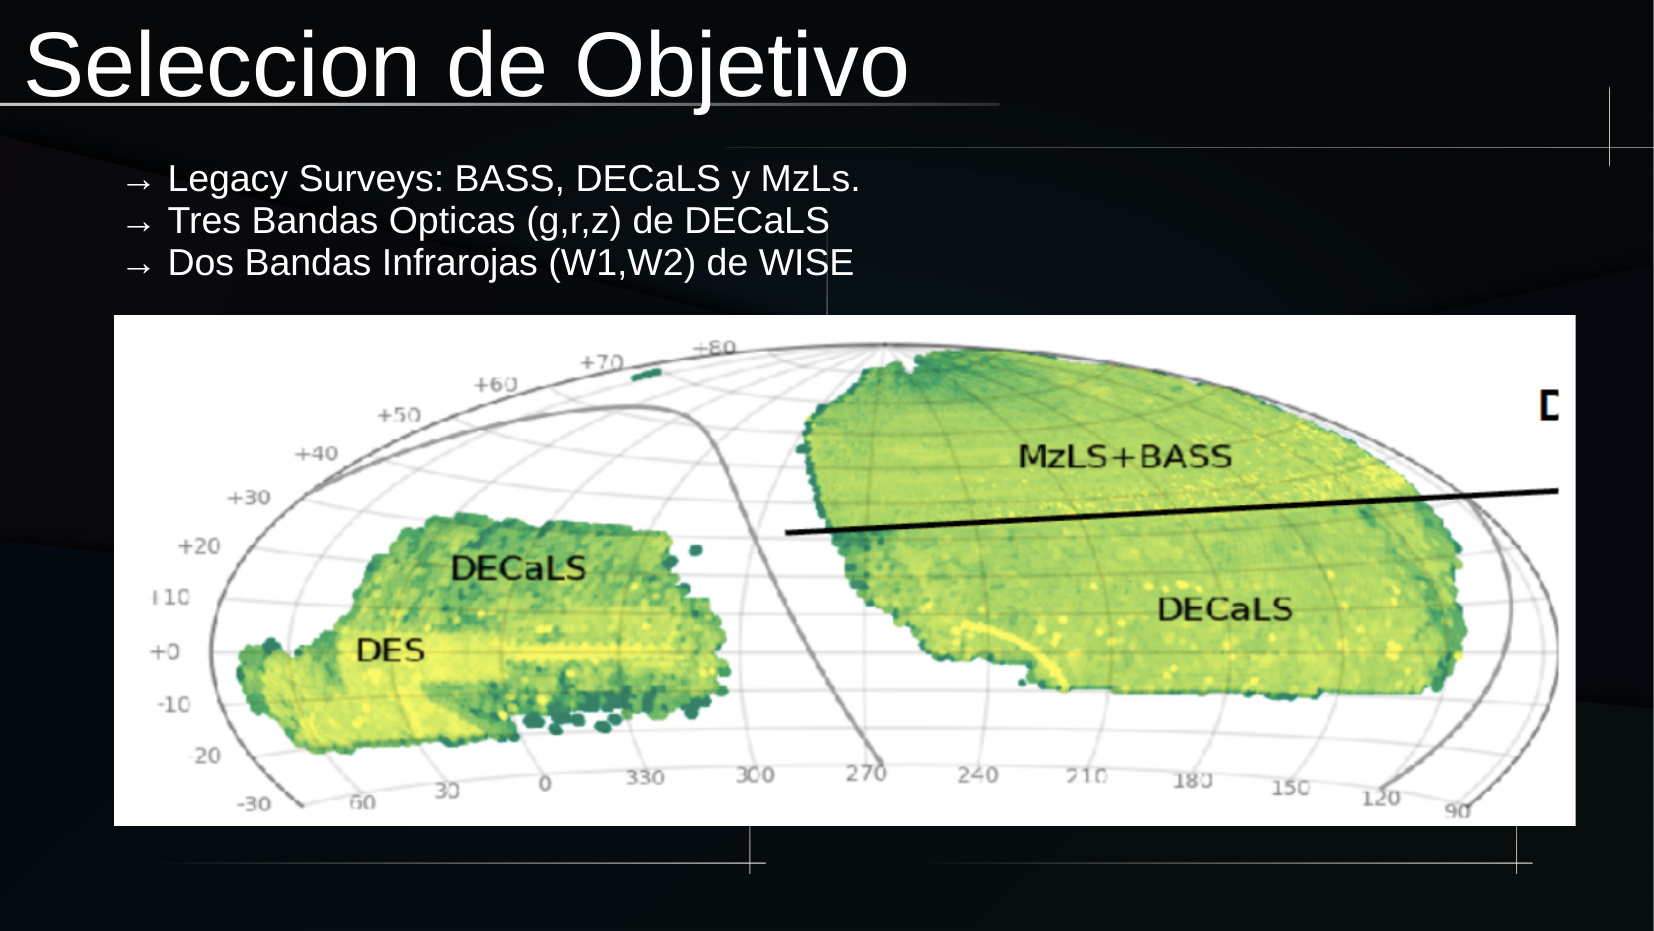

# Seleccion de Objetivo
→ Legacy Surveys: BASS, DECaLS y MzLs.
→ Tres Bandas Opticas (g,r,z) de DECaLS
→ Dos Bandas Infrarojas (W1,W2) de WISE